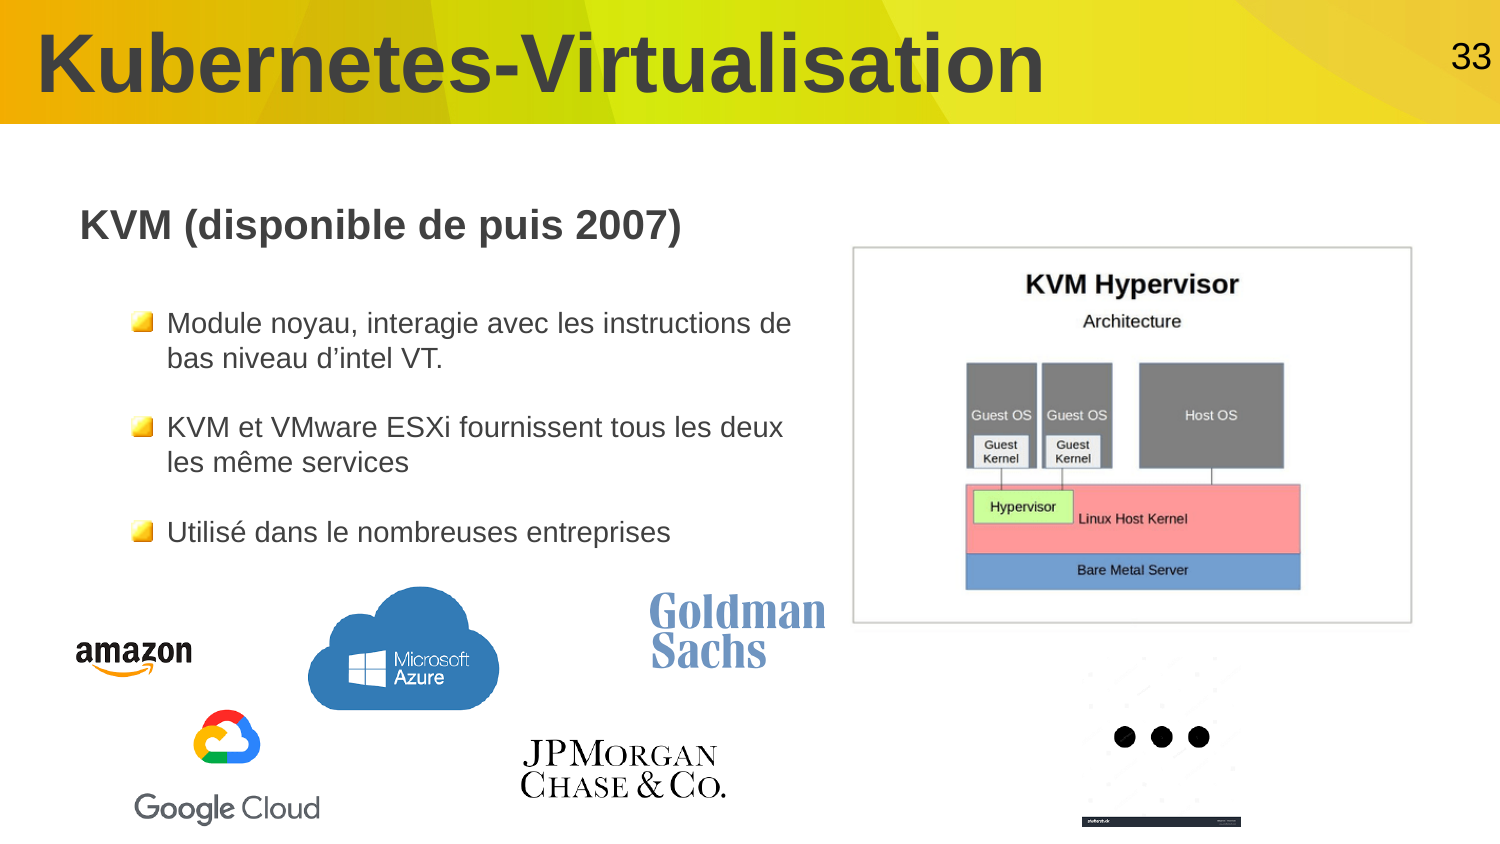

Kubernetes-Virtualisation
KVM (disponible de puis 2007)
Module noyau, interagie avec les instructions de bas niveau d’intel VT.
KVM et VMware ESXi fournissent tous les deux les même services
Utilisé dans le nombreuses entreprises